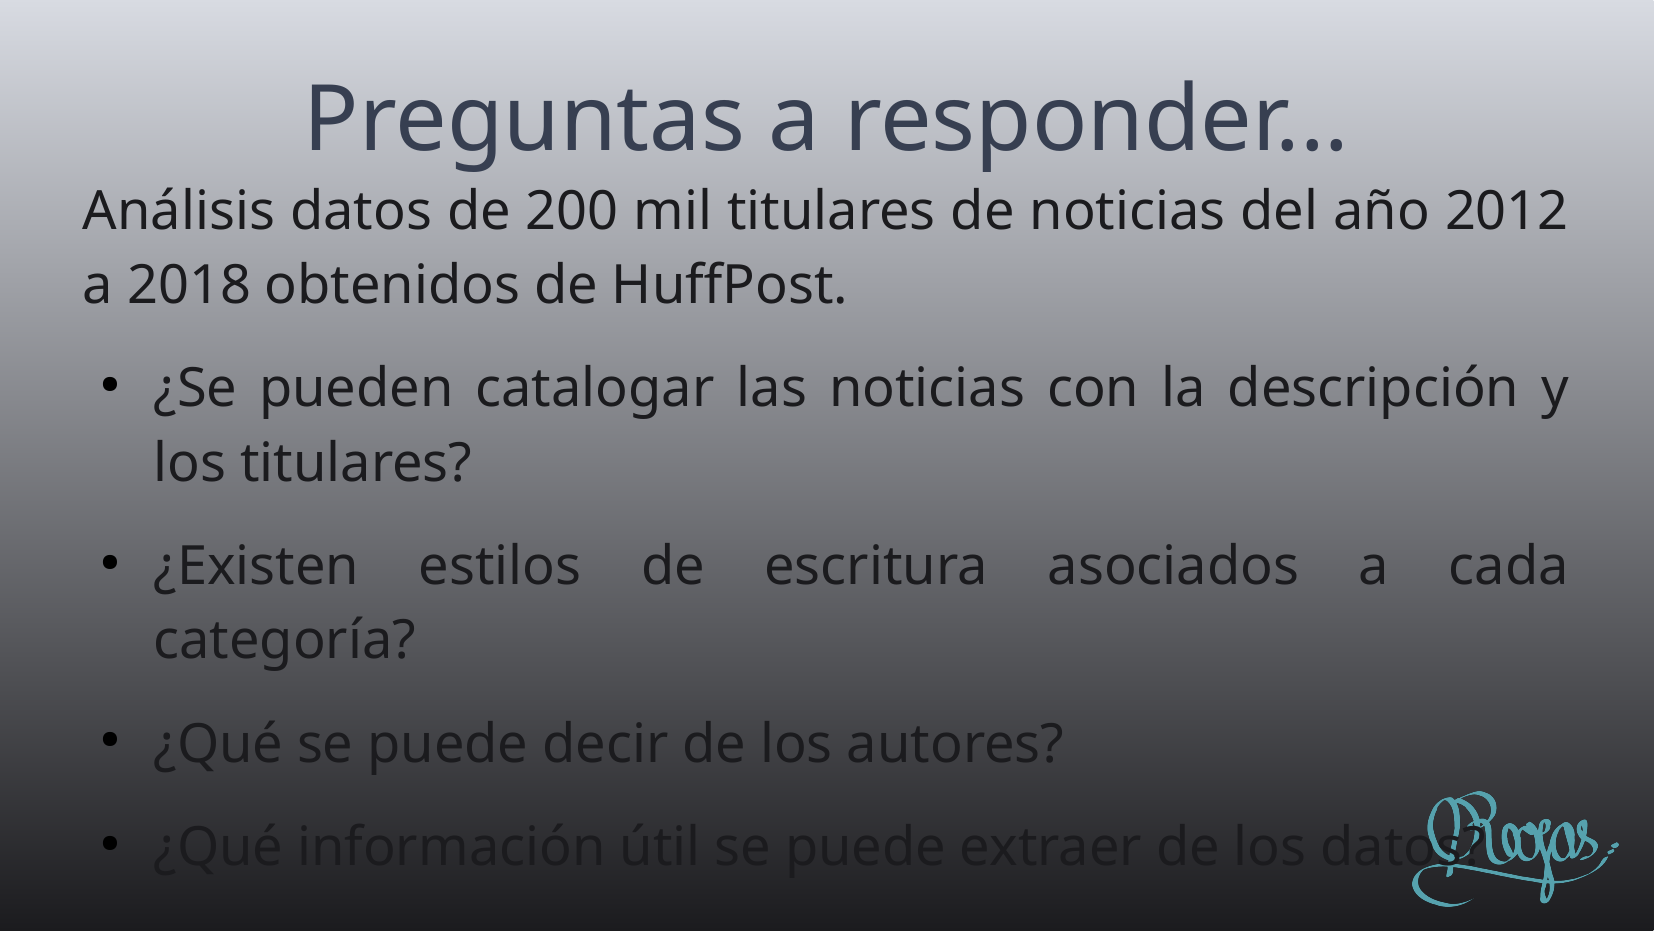

Preguntas a responder...
# Análisis datos de 200 mil titulares de noticias del año 2012 a 2018 obtenidos de HuffPost.
¿Se pueden catalogar las noticias con la descripción y los titulares?
¿Existen estilos de escritura asociados a cada categoría?
¿Qué se puede decir de los autores?
¿Qué información útil se puede extraer de los datos?